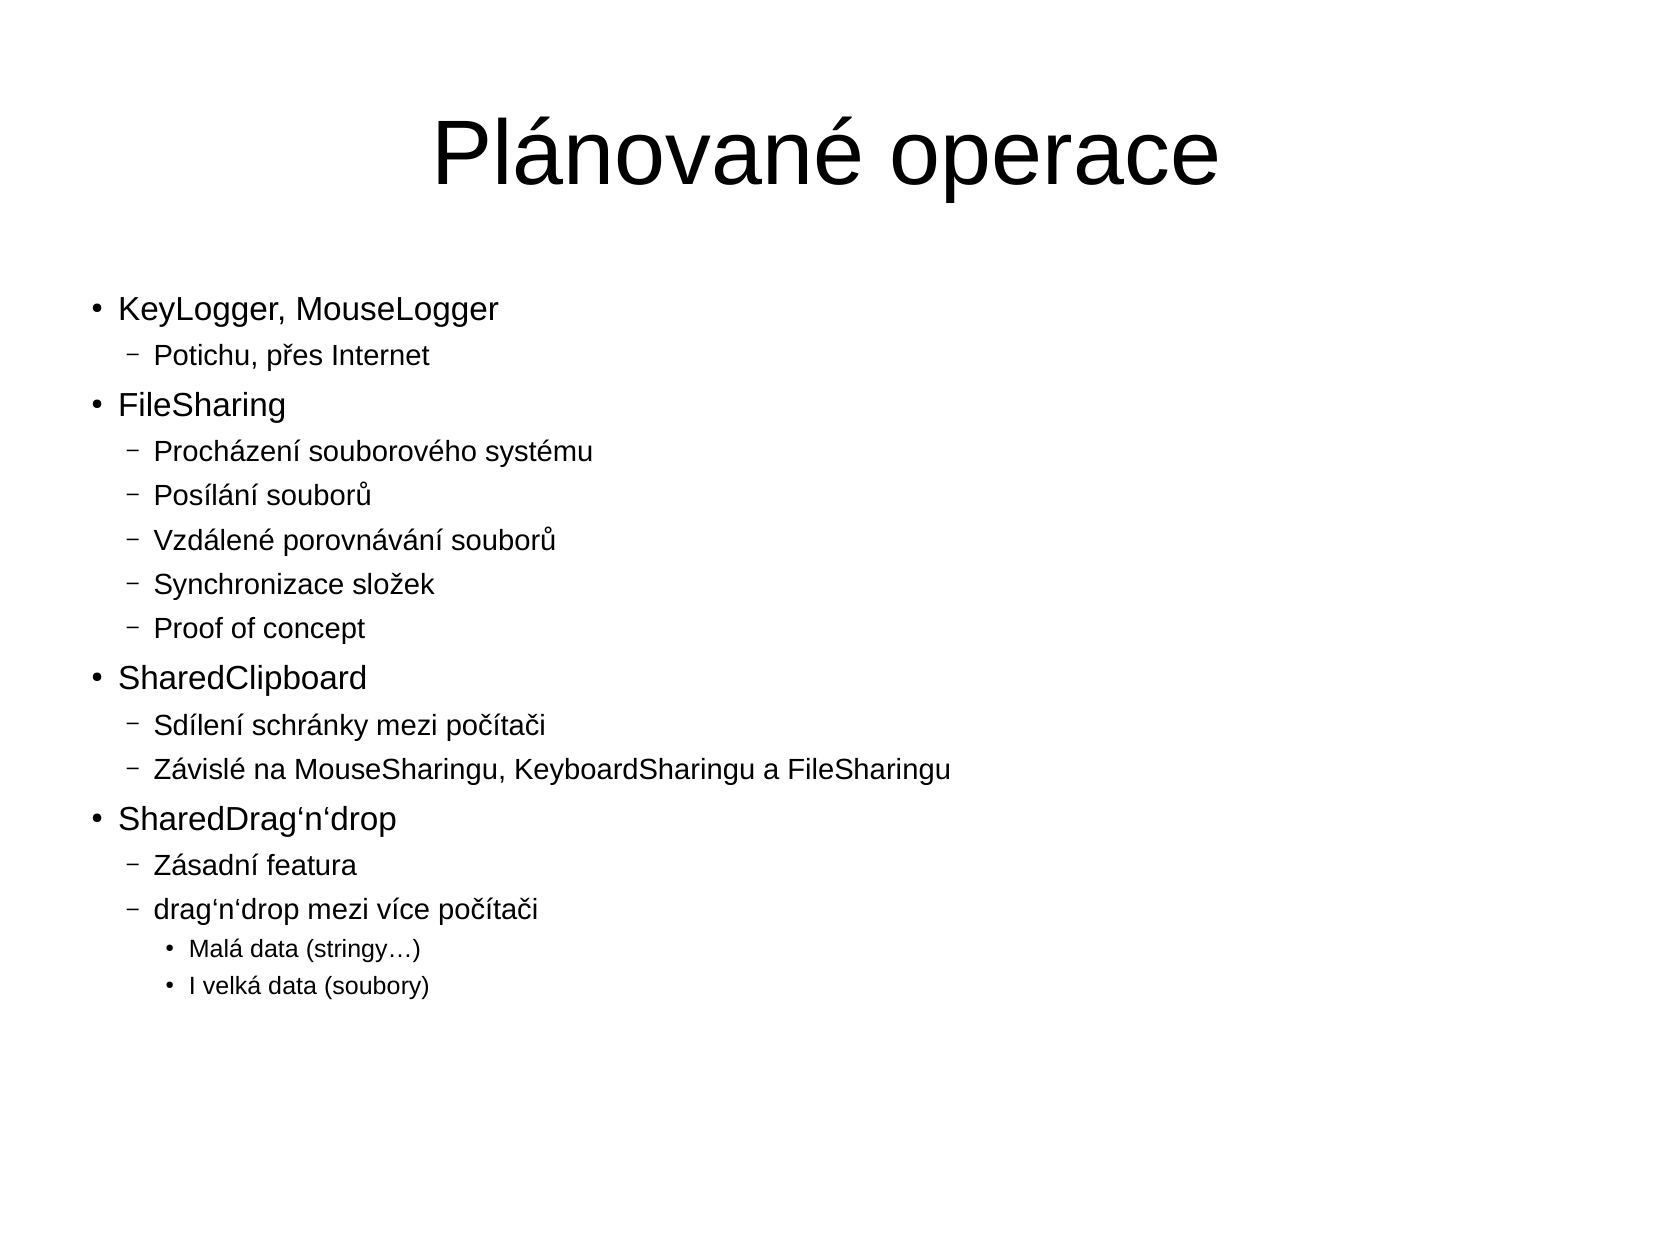

# Plánované operace
KeyLogger, MouseLogger
Potichu, přes Internet
FileSharing
Procházení souborového systému
Posílání souborů
Vzdálené porovnávání souborů
Synchronizace složek
Proof of concept
SharedClipboard
Sdílení schránky mezi počítači
Závislé na MouseSharingu, KeyboardSharingu a FileSharingu
SharedDrag‘n‘drop
Zásadní featura
drag‘n‘drop mezi více počítači
Malá data (stringy…)
I velká data (soubory)